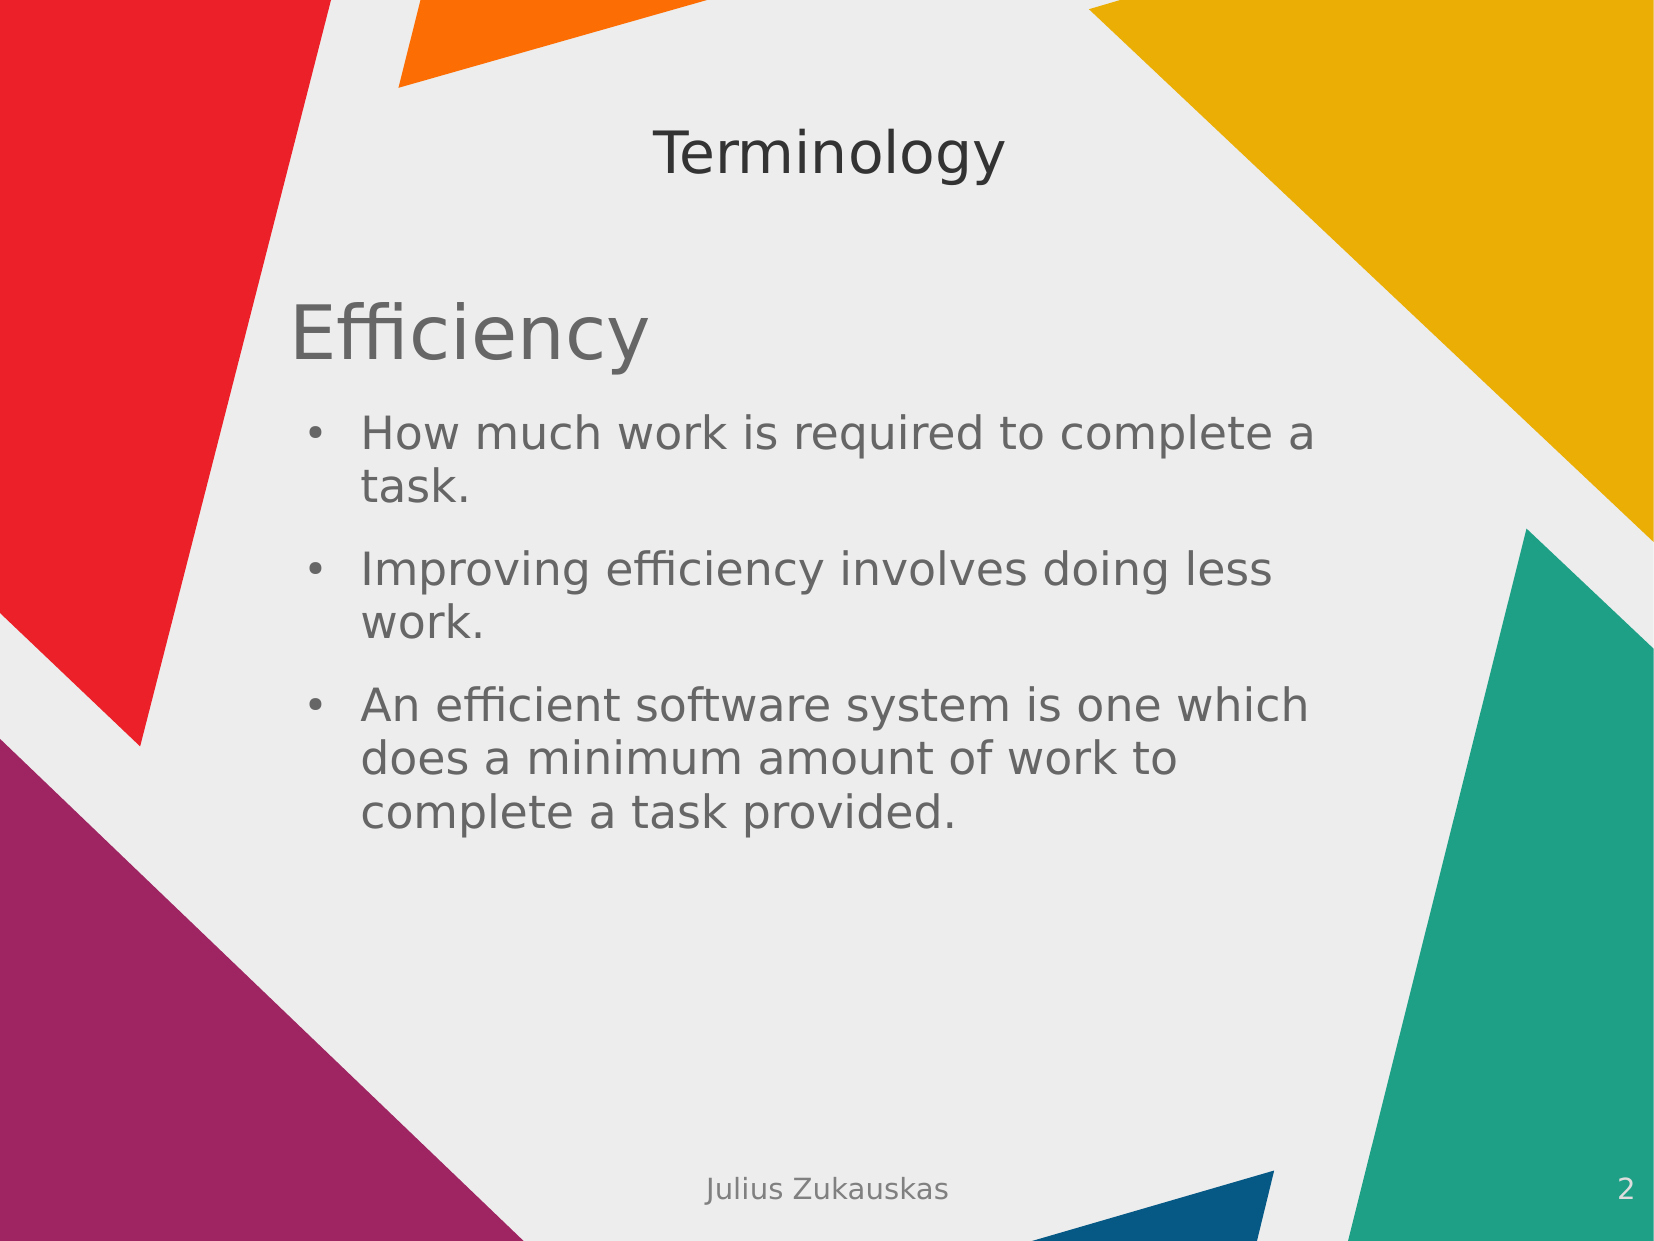

# Terminology
Efficiency
How much work is required to complete a task.
Improving efficiency involves doing less work.
An efficient software system is one which does a minimum amount of work to complete a task provided.
Julius Zukauskas
2